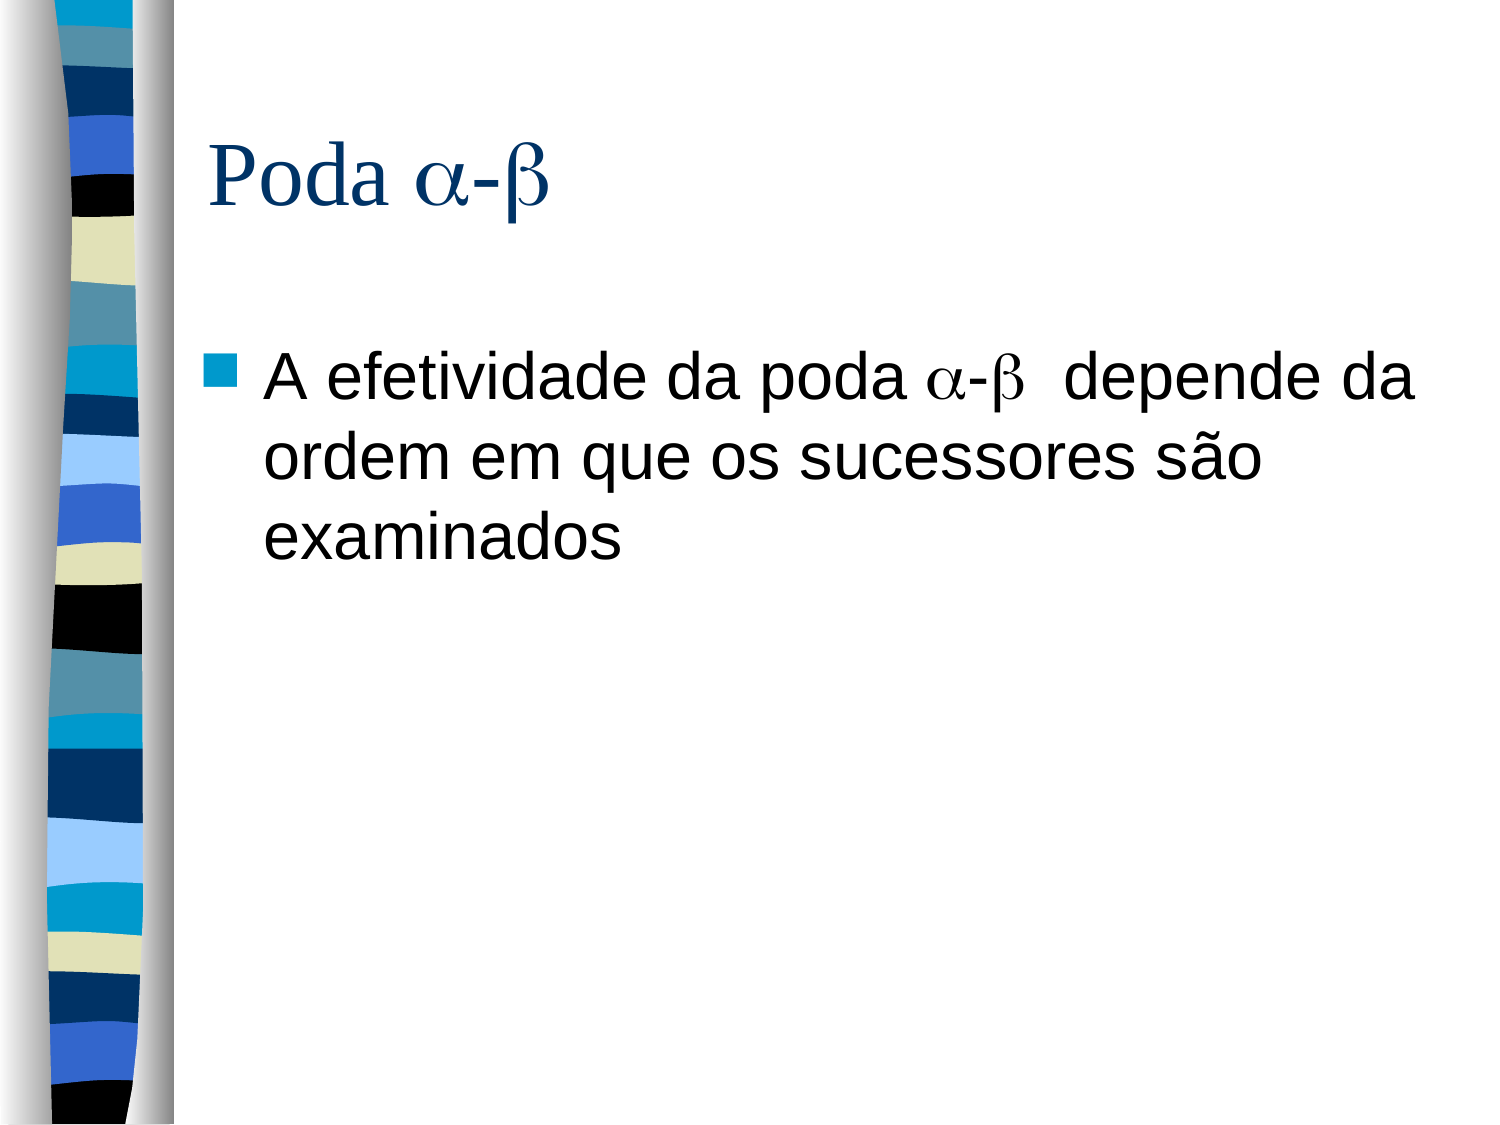

# Poda -
A efetividade da poda - depende da ordem em que os sucessores são examinados